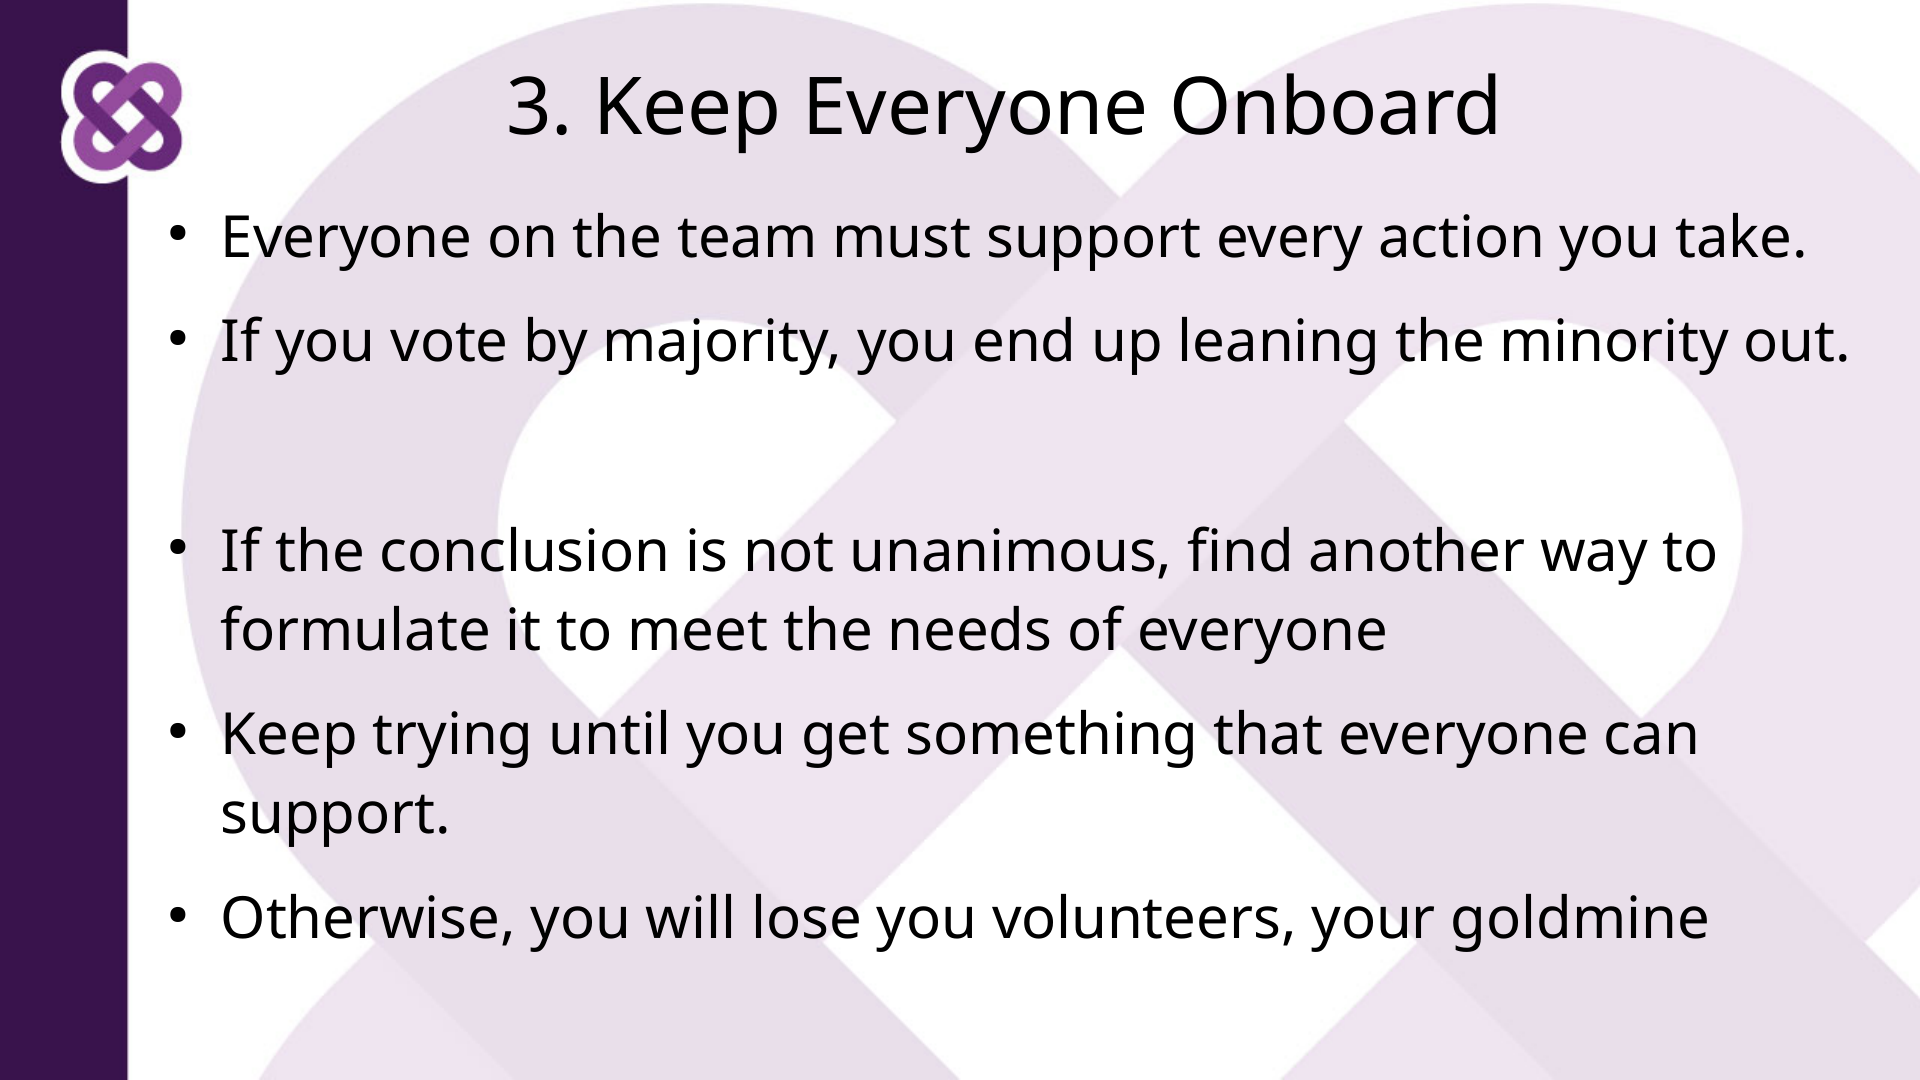

# 3. Keep Everyone Onboard
Everyone on the team must support every action you take.
If you vote by majority, you end up leaning the minority out.
If the conclusion is not unanimous, find another way to formulate it to meet the needs of everyone
Keep trying until you get something that everyone can support.
Otherwise, you will lose you volunteers, your goldmine